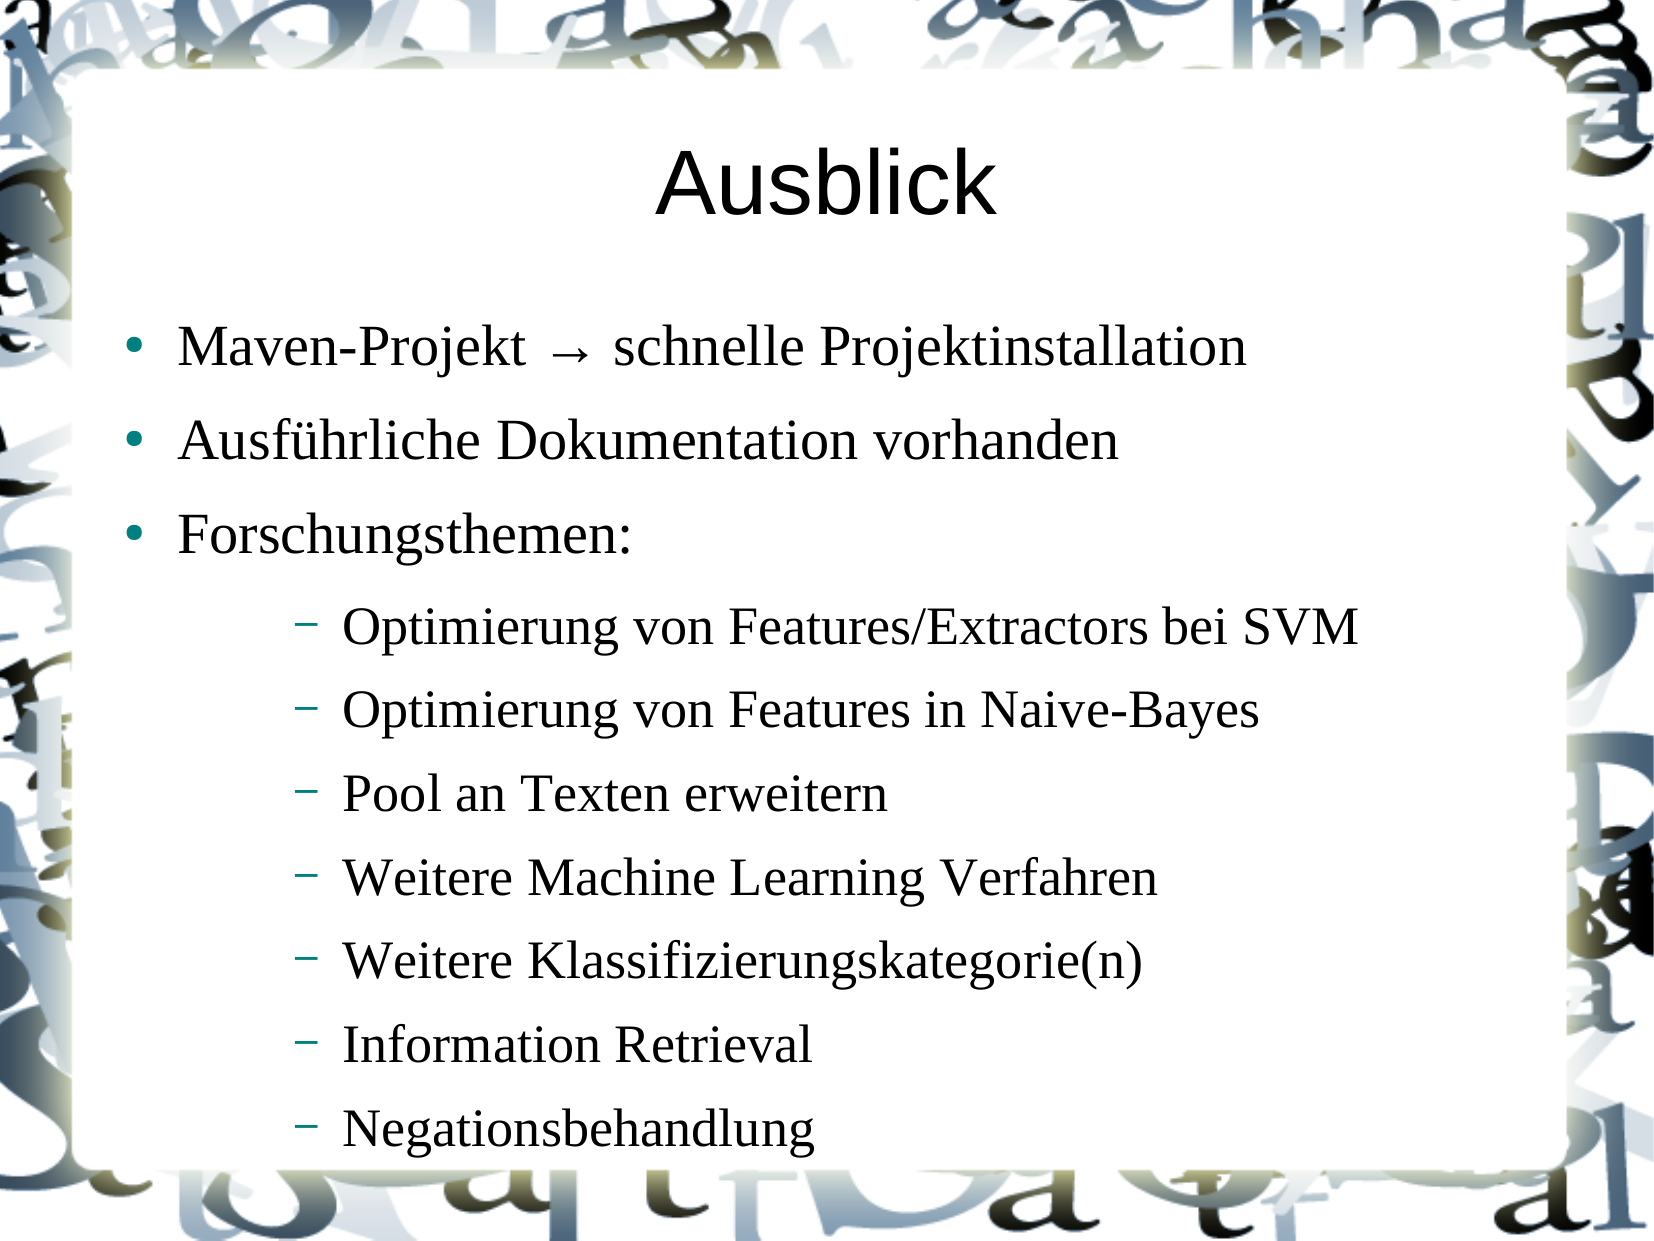

# Ausblick
Maven-Projekt → schnelle Projektinstallation
Ausführliche Dokumentation vorhanden
Forschungsthemen:
Optimierung von Features/Extractors bei SVM
Optimierung von Features in Naive-Bayes
Pool an Texten erweitern
Weitere Machine Learning Verfahren
Weitere Klassifizierungskategorie(n)
Information Retrieval
Negationsbehandlung